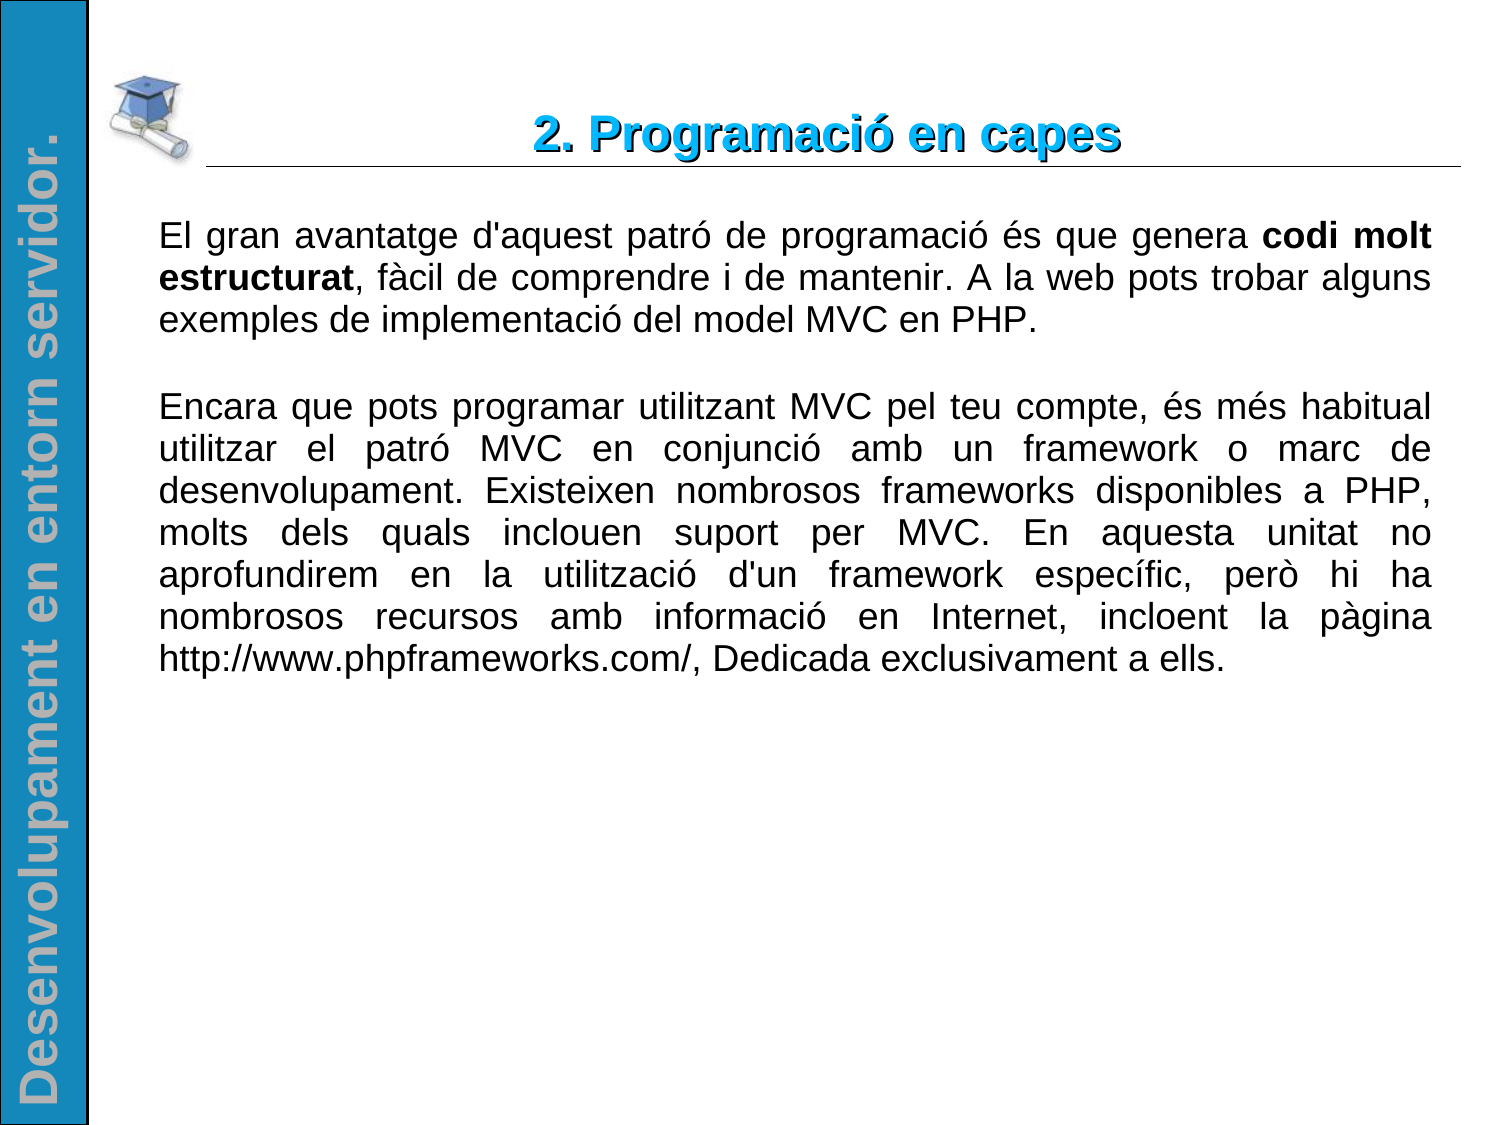

# 2. Programació en capes
El gran avantatge d'aquest patró de programació és que genera codi molt estructurat, fàcil de comprendre i de mantenir. A la web pots trobar alguns exemples de implementació del model MVC en PHP.
Encara que pots programar utilitzant MVC pel teu compte, és més habitual utilitzar el patró MVC en conjunció amb un framework o marc de desenvolupament. Existeixen nombrosos frameworks disponibles a PHP, molts dels quals inclouen suport per MVC. En aquesta unitat no aprofundirem en la utilització d'un framework específic, però hi ha nombrosos recursos amb informació en Internet, incloent la pàgina http://www.phpframeworks.com/, Dedicada exclusivament a ells.